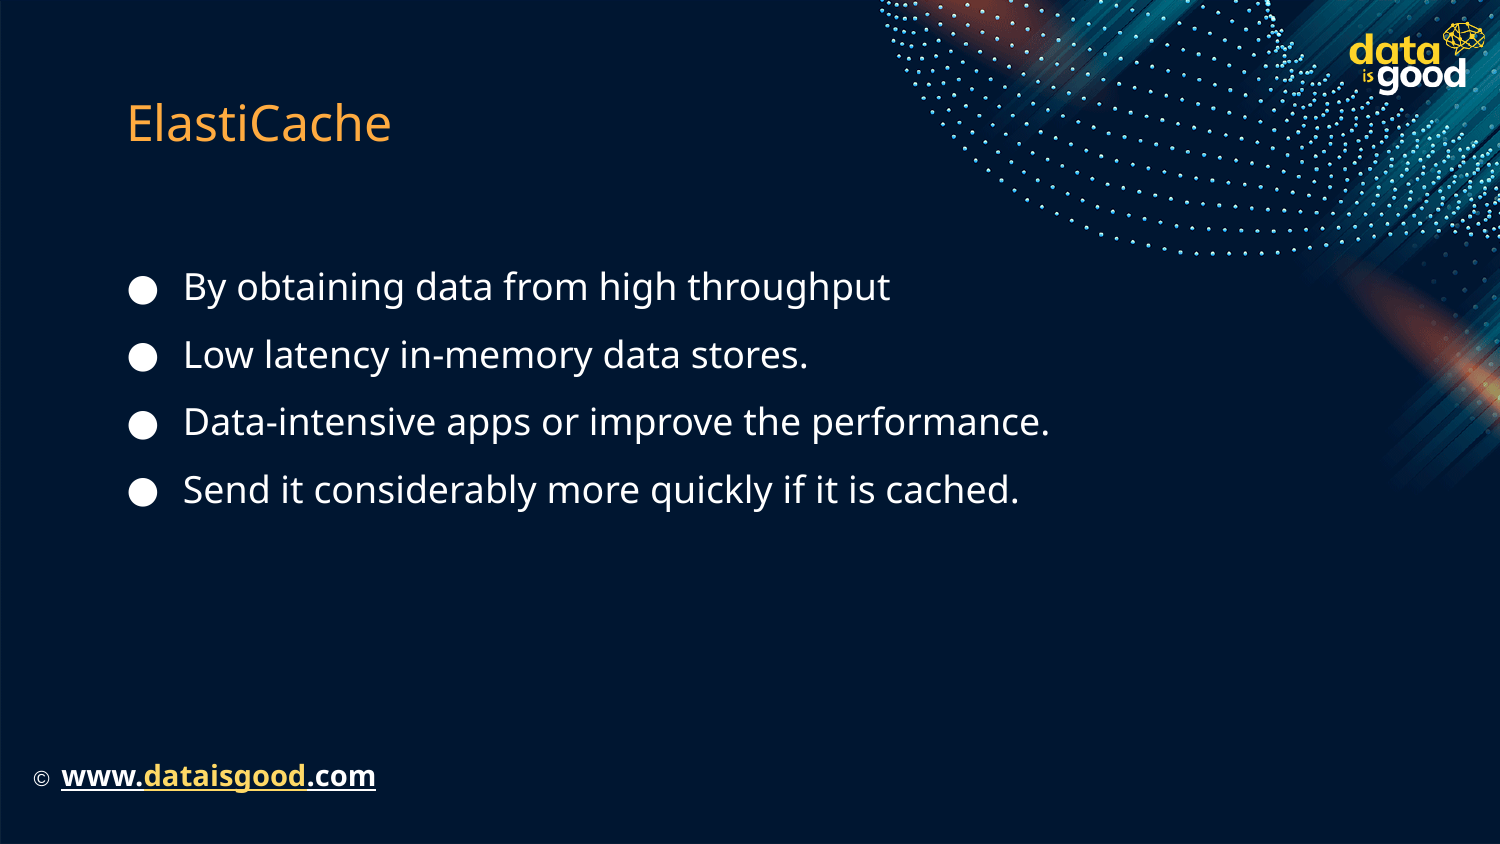

# ElastiCache
By obtaining data from high throughput
Low latency in-memory data stores.
Data-intensive apps or improve the performance.
Send it considerably more quickly if it is cached.